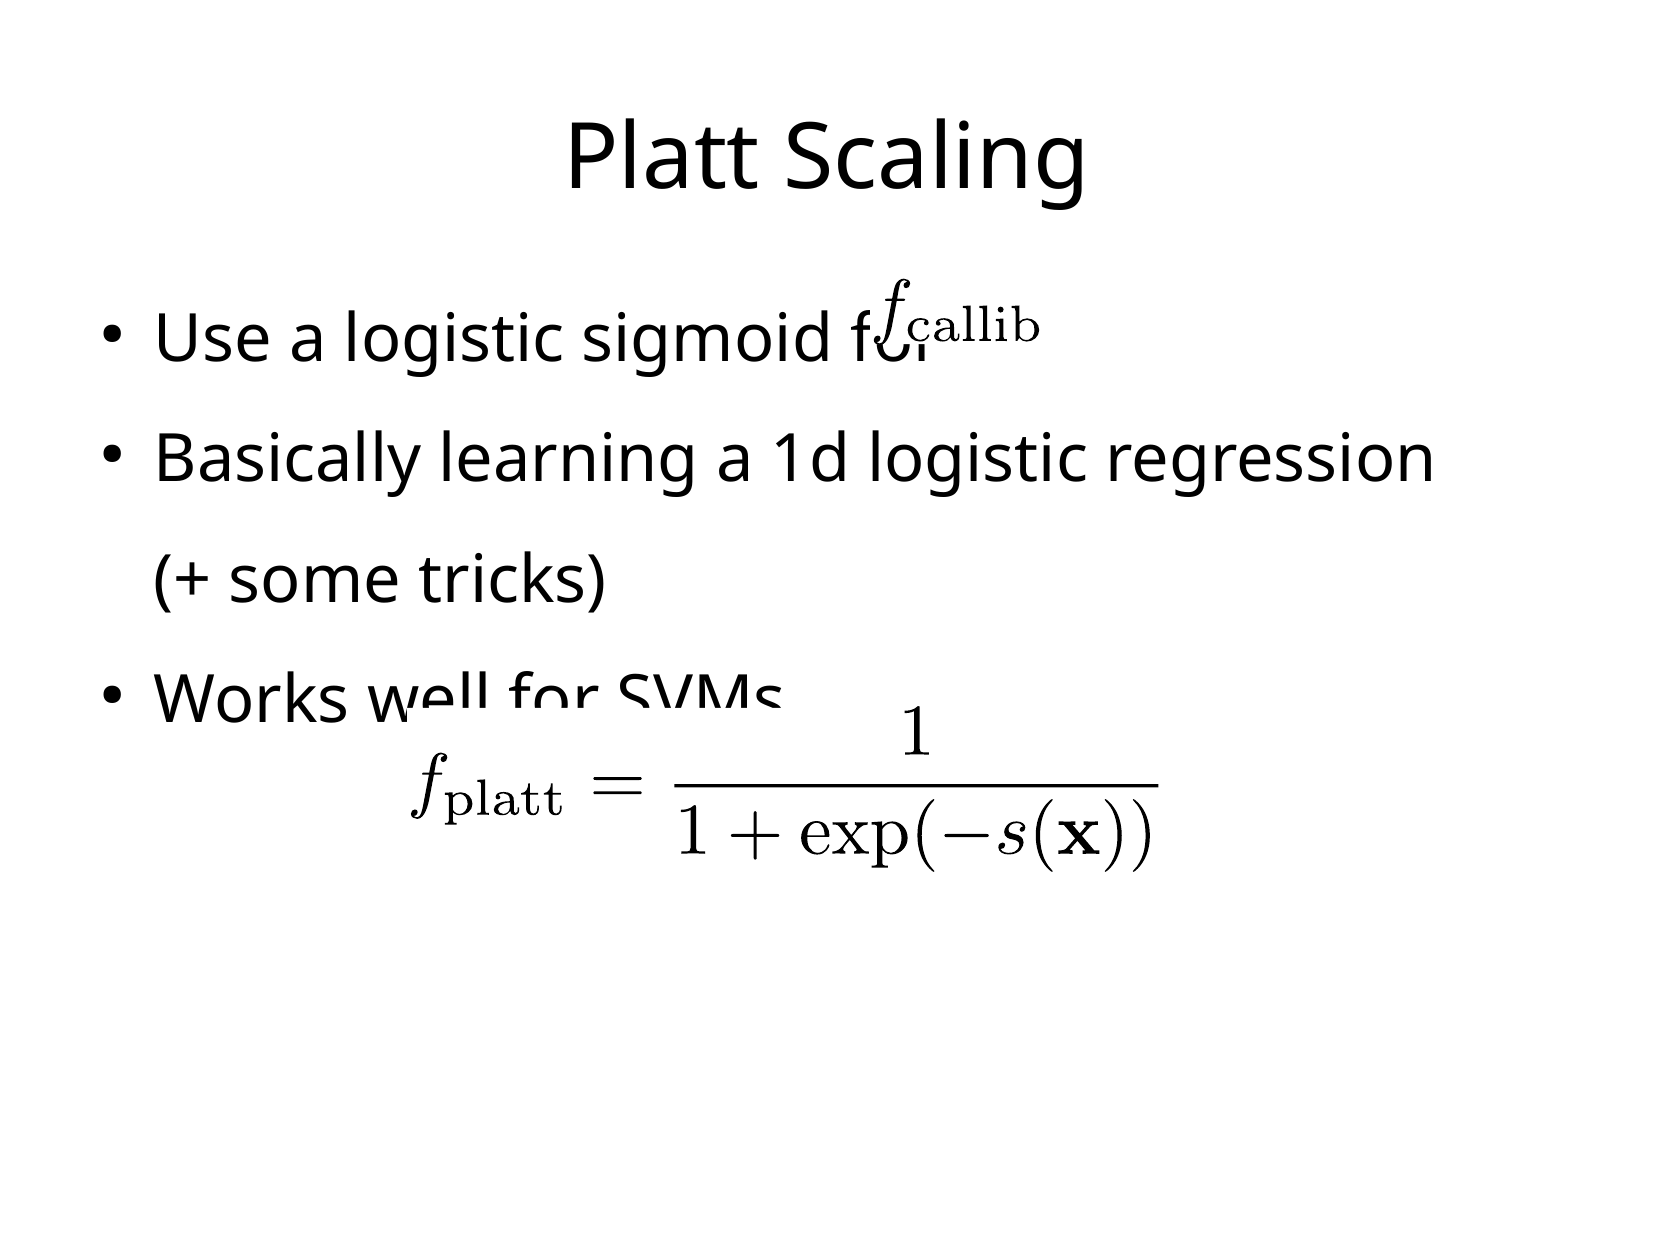

# Platt Scaling
Use a logistic sigmoid for
Basically learning a 1d logistic regression
(+ some tricks)
Works well for SVMs